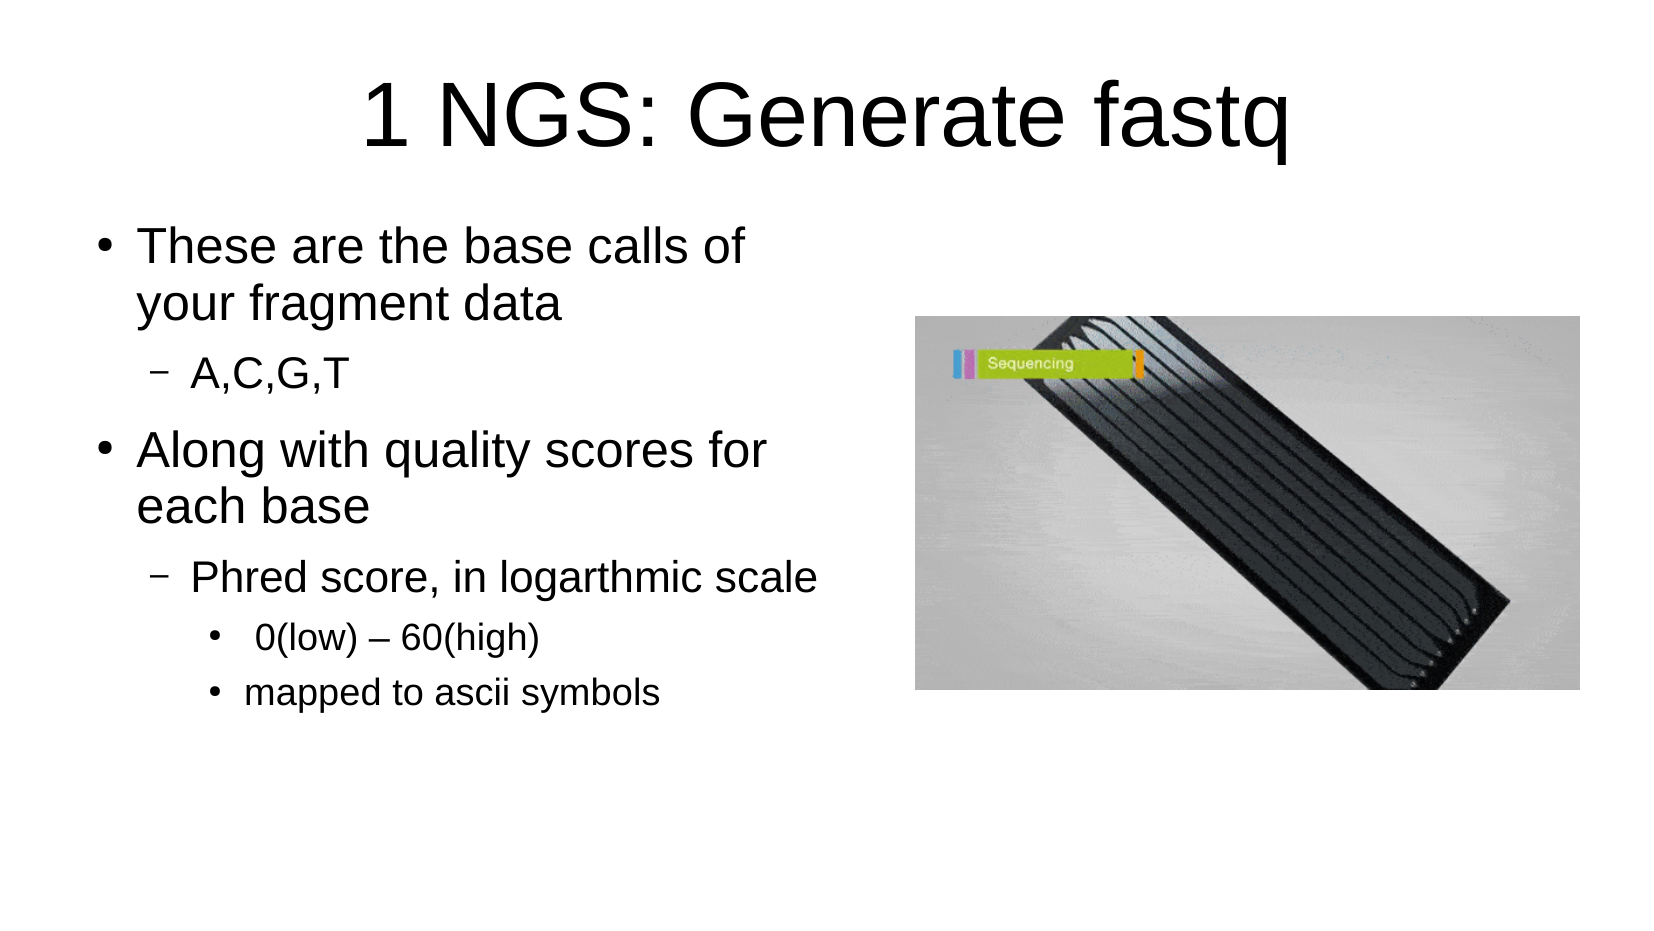

# 1 NGS: Generate fastq
These are the base calls of your fragment data
A,C,G,T
Along with quality scores for each base
Phred score, in logarthmic scale
 0(low) – 60(high)
mapped to ascii symbols